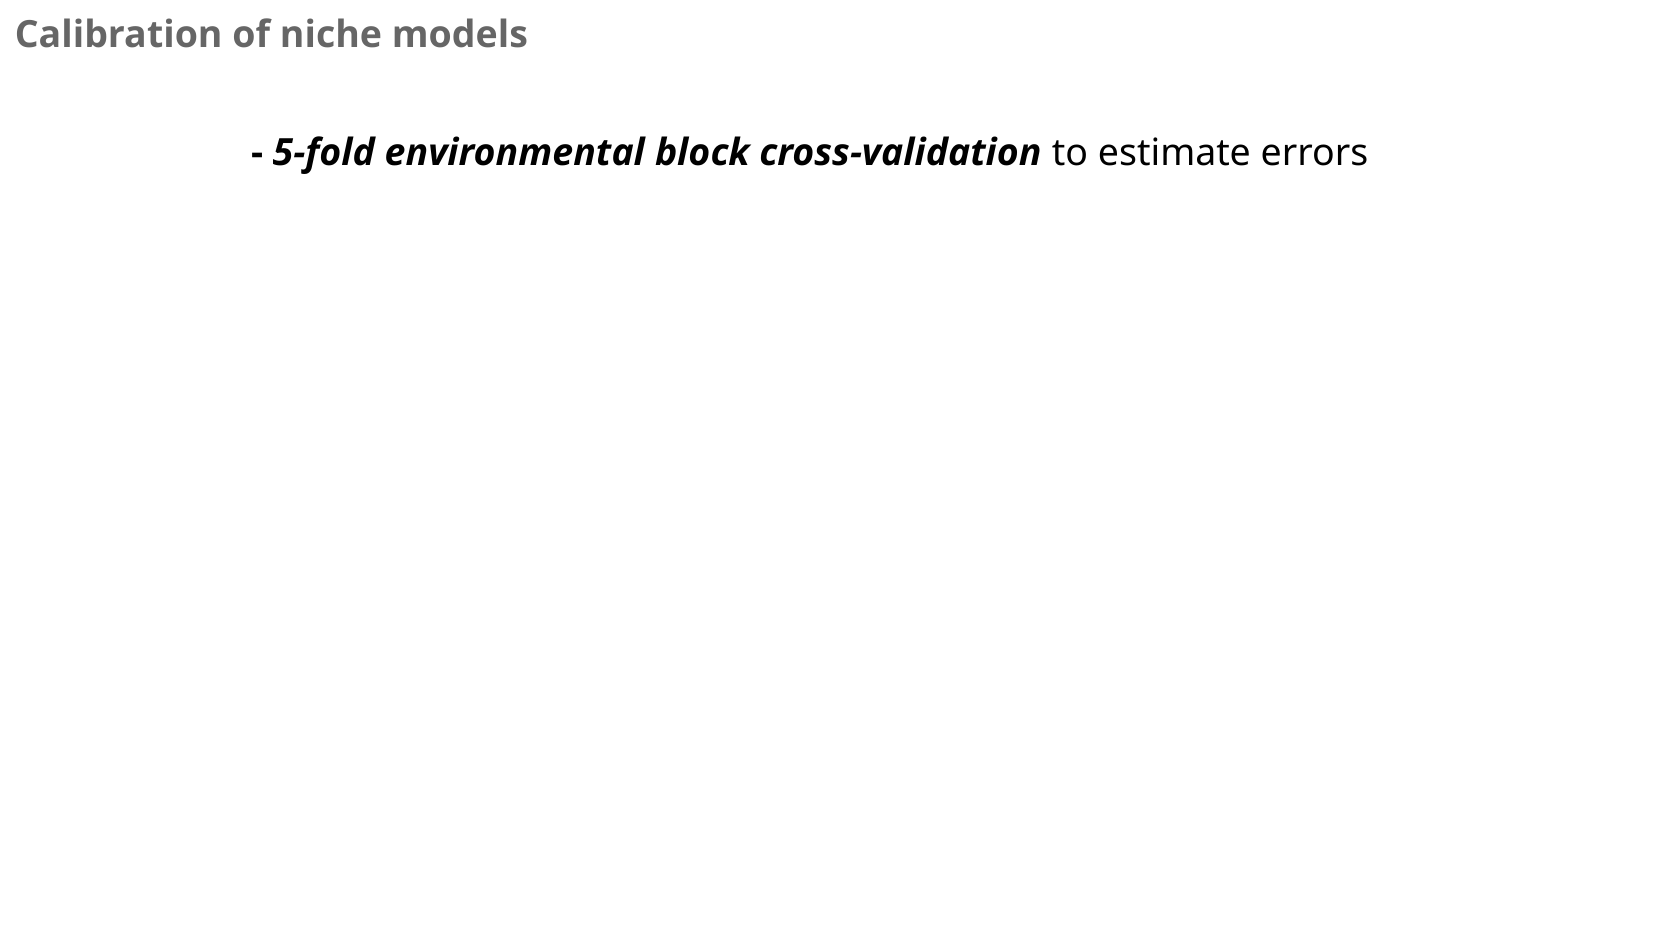

Calibration of niche models
- 5-fold environmental block cross-validation to estimate errors